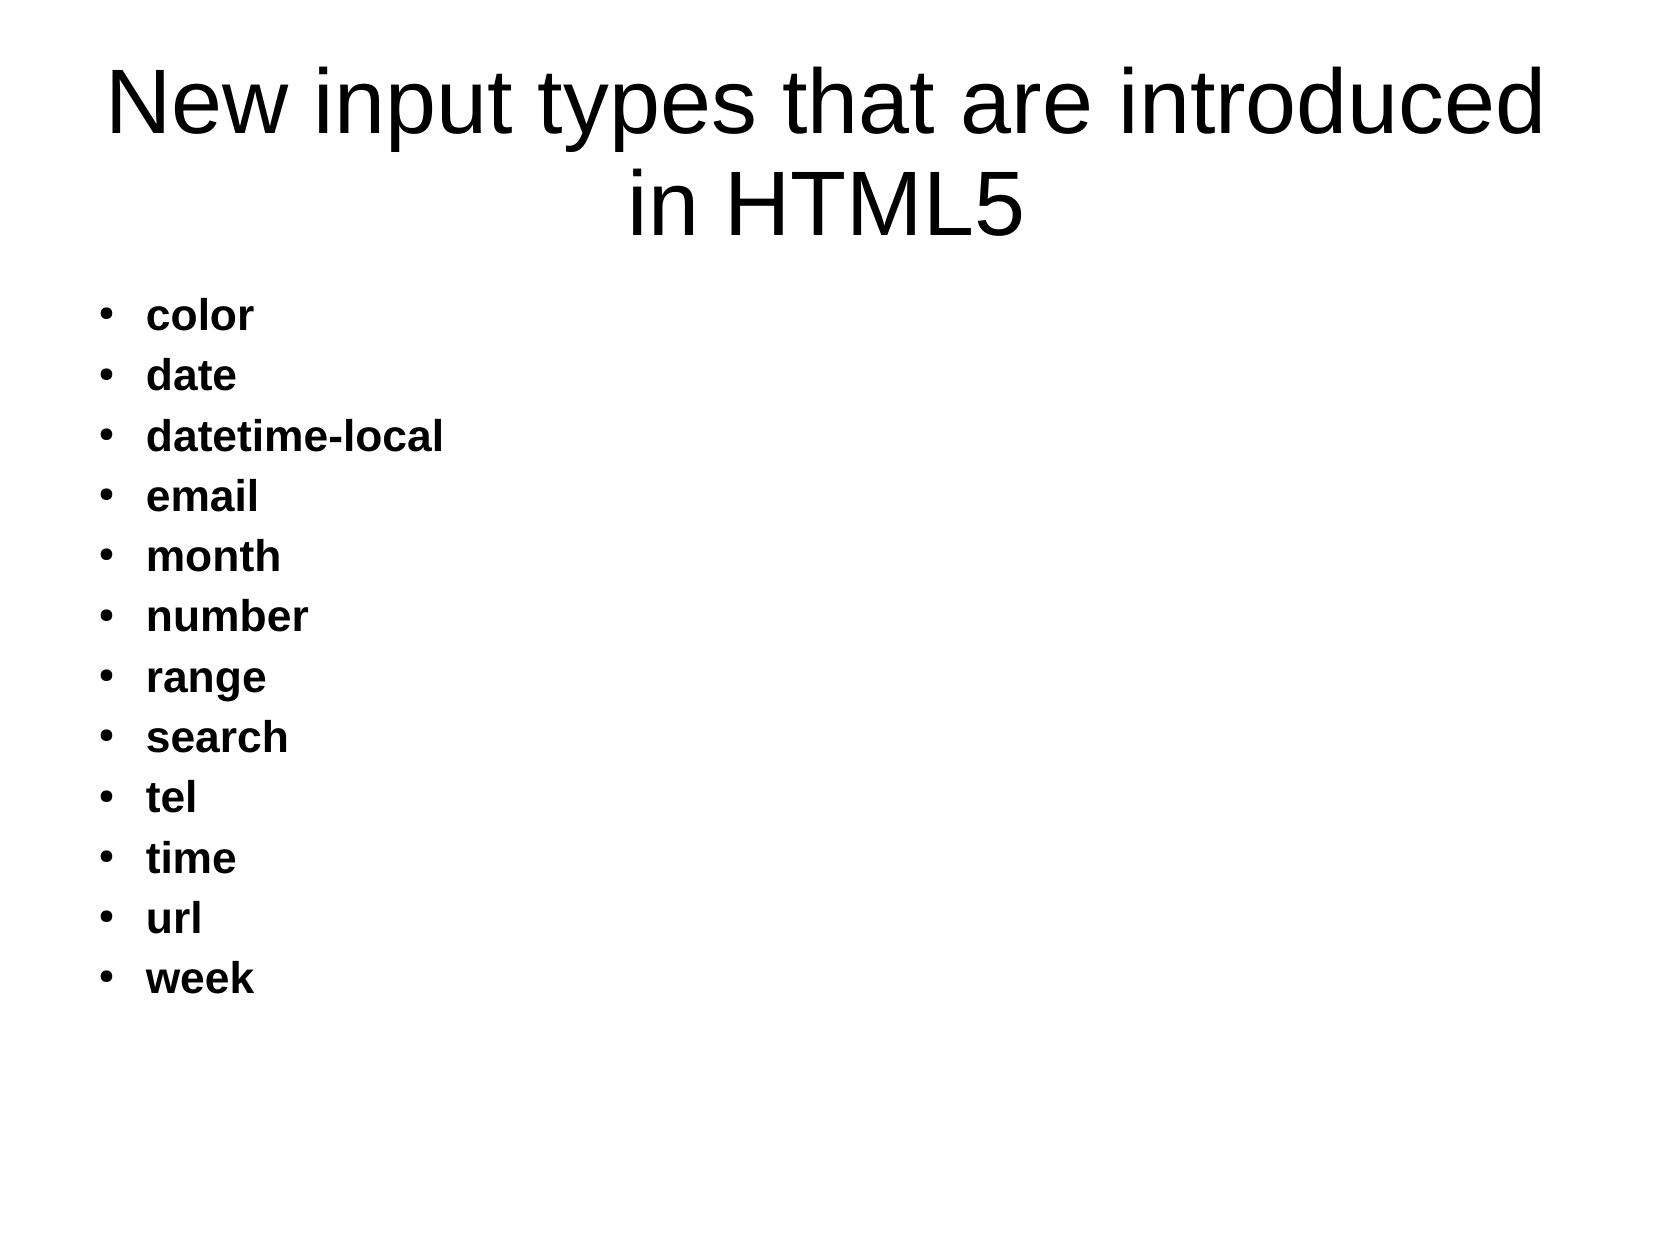

# New input types that are introduced in HTML5
color
date
datetime-local
email
month
number
range
search
tel
time
url
week